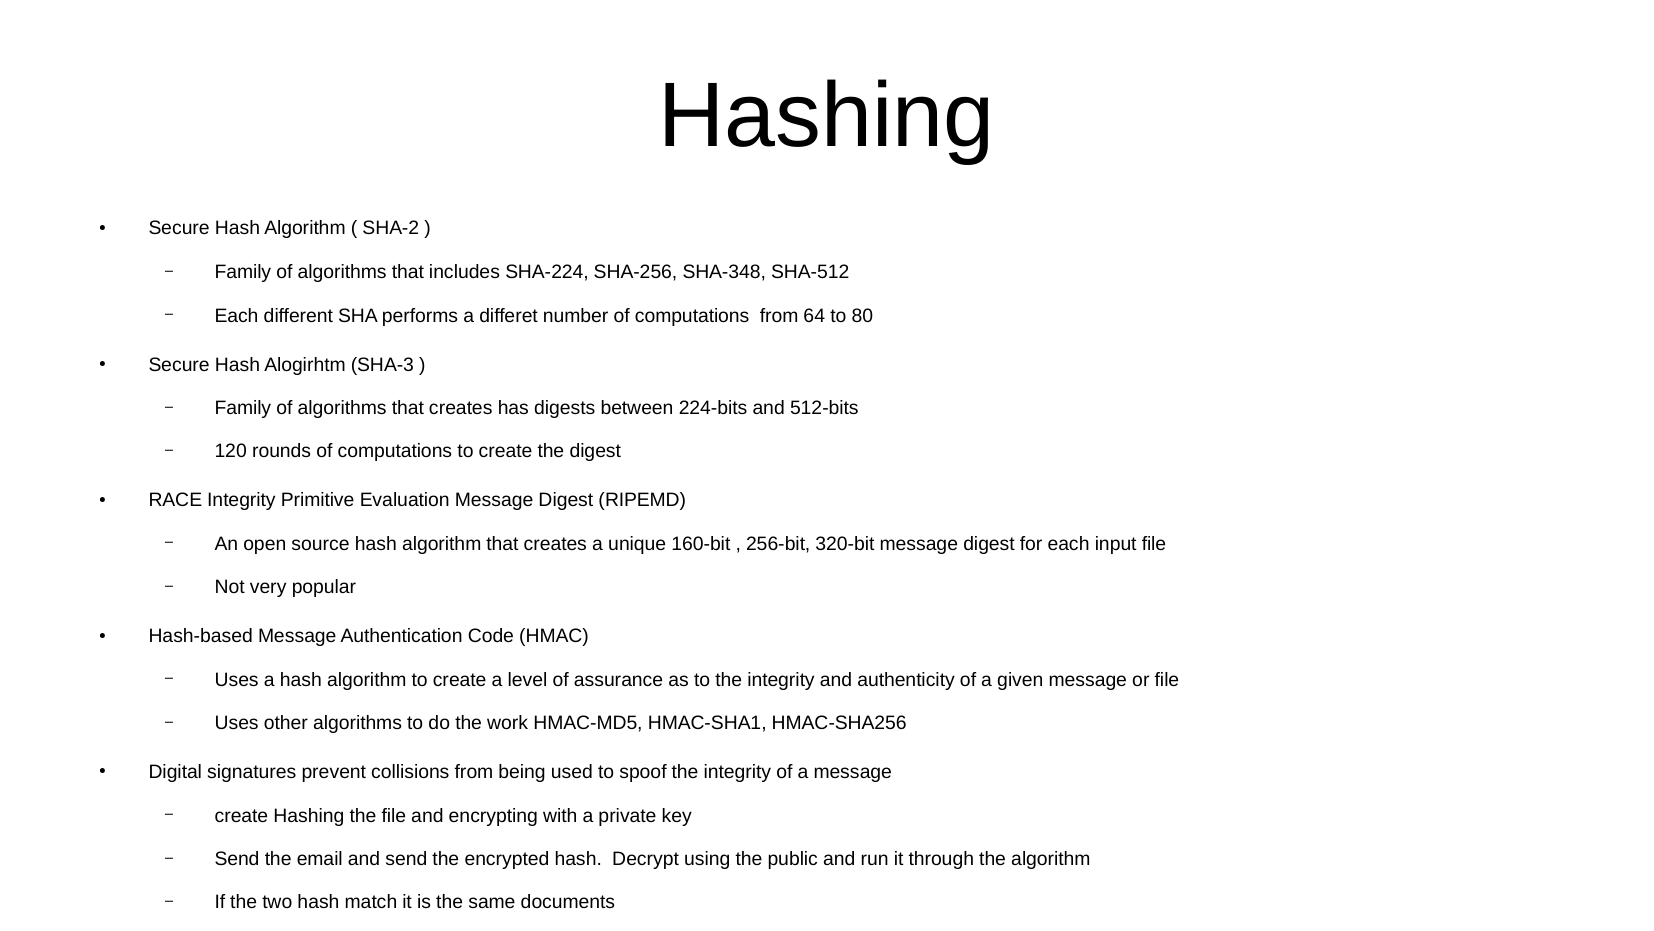

# Hashing
Secure Hash Algorithm ( SHA-2 )
Family of algorithms that includes SHA-224, SHA-256, SHA-348, SHA-512
Each different SHA performs a differet number of computations from 64 to 80
Secure Hash Alogirhtm (SHA-3 )
Family of algorithms that creates has digests between 224-bits and 512-bits
120 rounds of computations to create the digest
RACE Integrity Primitive Evaluation Message Digest (RIPEMD)
An open source hash algorithm that creates a unique 160-bit , 256-bit, 320-bit message digest for each input file
Not very popular
Hash-based Message Authentication Code (HMAC)
Uses a hash algorithm to create a level of assurance as to the integrity and authenticity of a given message or file
Uses other algorithms to do the work HMAC-MD5, HMAC-SHA1, HMAC-SHA256
Digital signatures prevent collisions from being used to spoof the integrity of a message
create Hashing the file and encrypting with a private key
Send the email and send the encrypted hash. Decrypt using the public and run it through the algorithm
If the two hash match it is the same documents